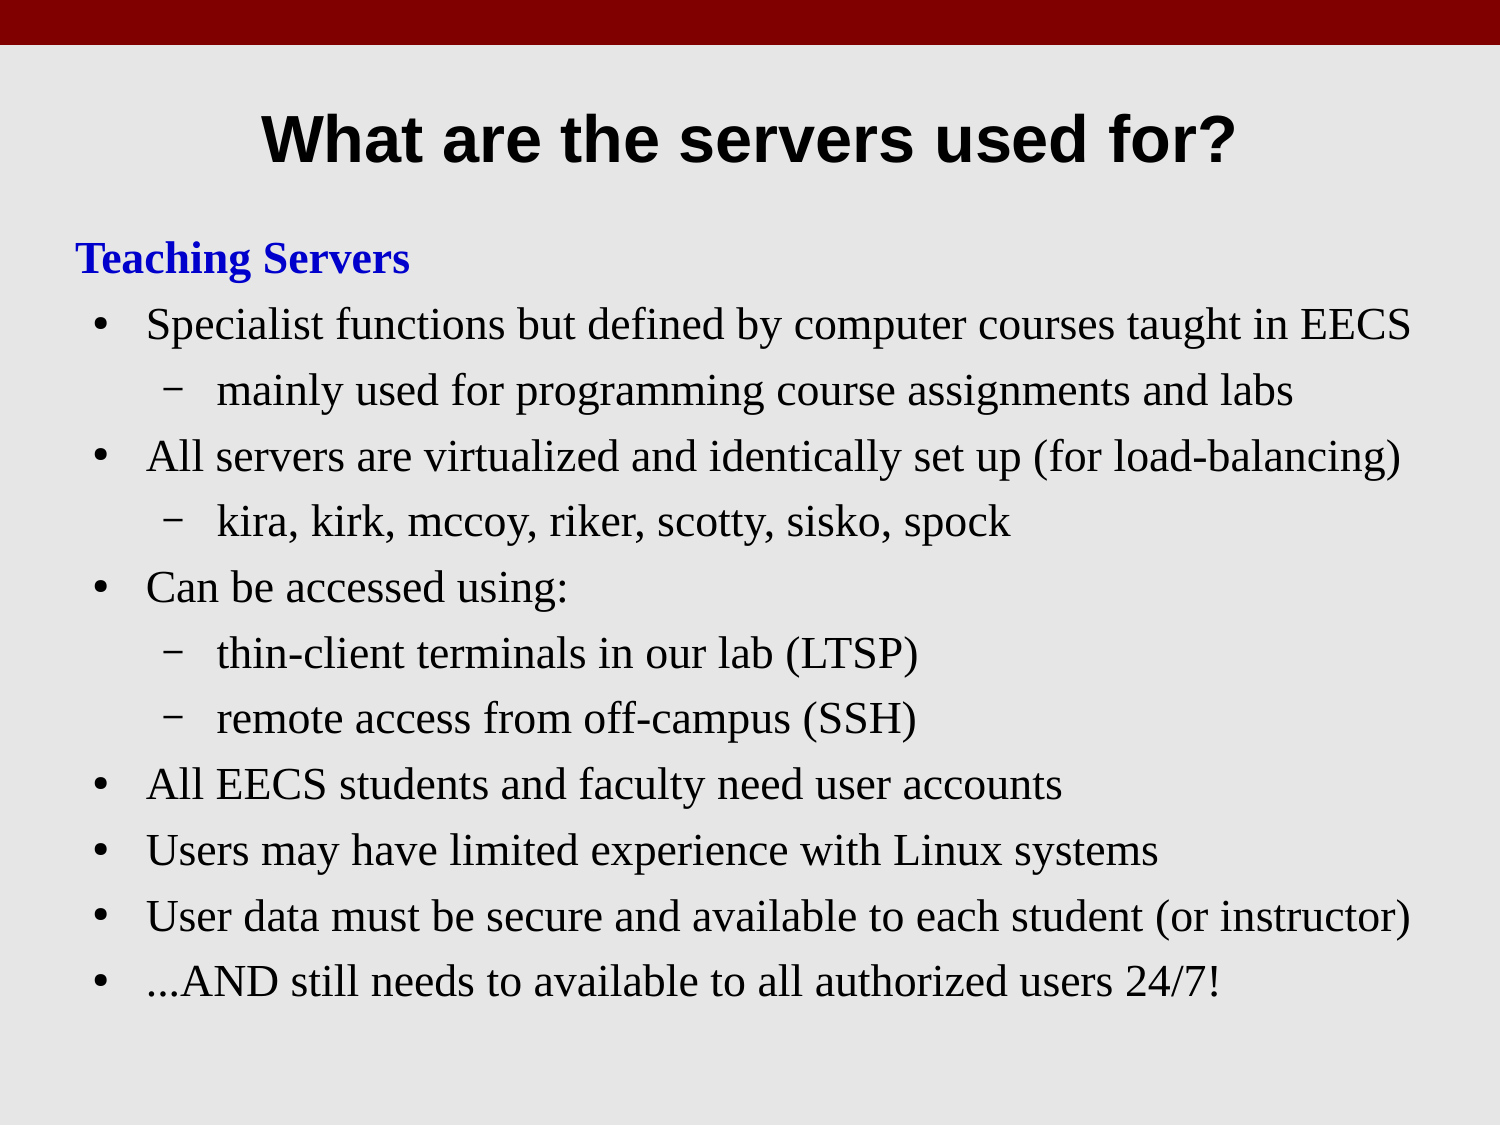

# What are the servers used for?
Teaching Servers
Specialist functions but defined by computer courses taught in EECS
mainly used for programming course assignments and labs
All servers are virtualized and identically set up (for load-balancing)
kira, kirk, mccoy, riker, scotty, sisko, spock
Can be accessed using:
thin-client terminals in our lab (LTSP)
remote access from off-campus (SSH)
All EECS students and faculty need user accounts
Users may have limited experience with Linux systems
User data must be secure and available to each student (or instructor)
...AND still needs to available to all authorized users 24/7!